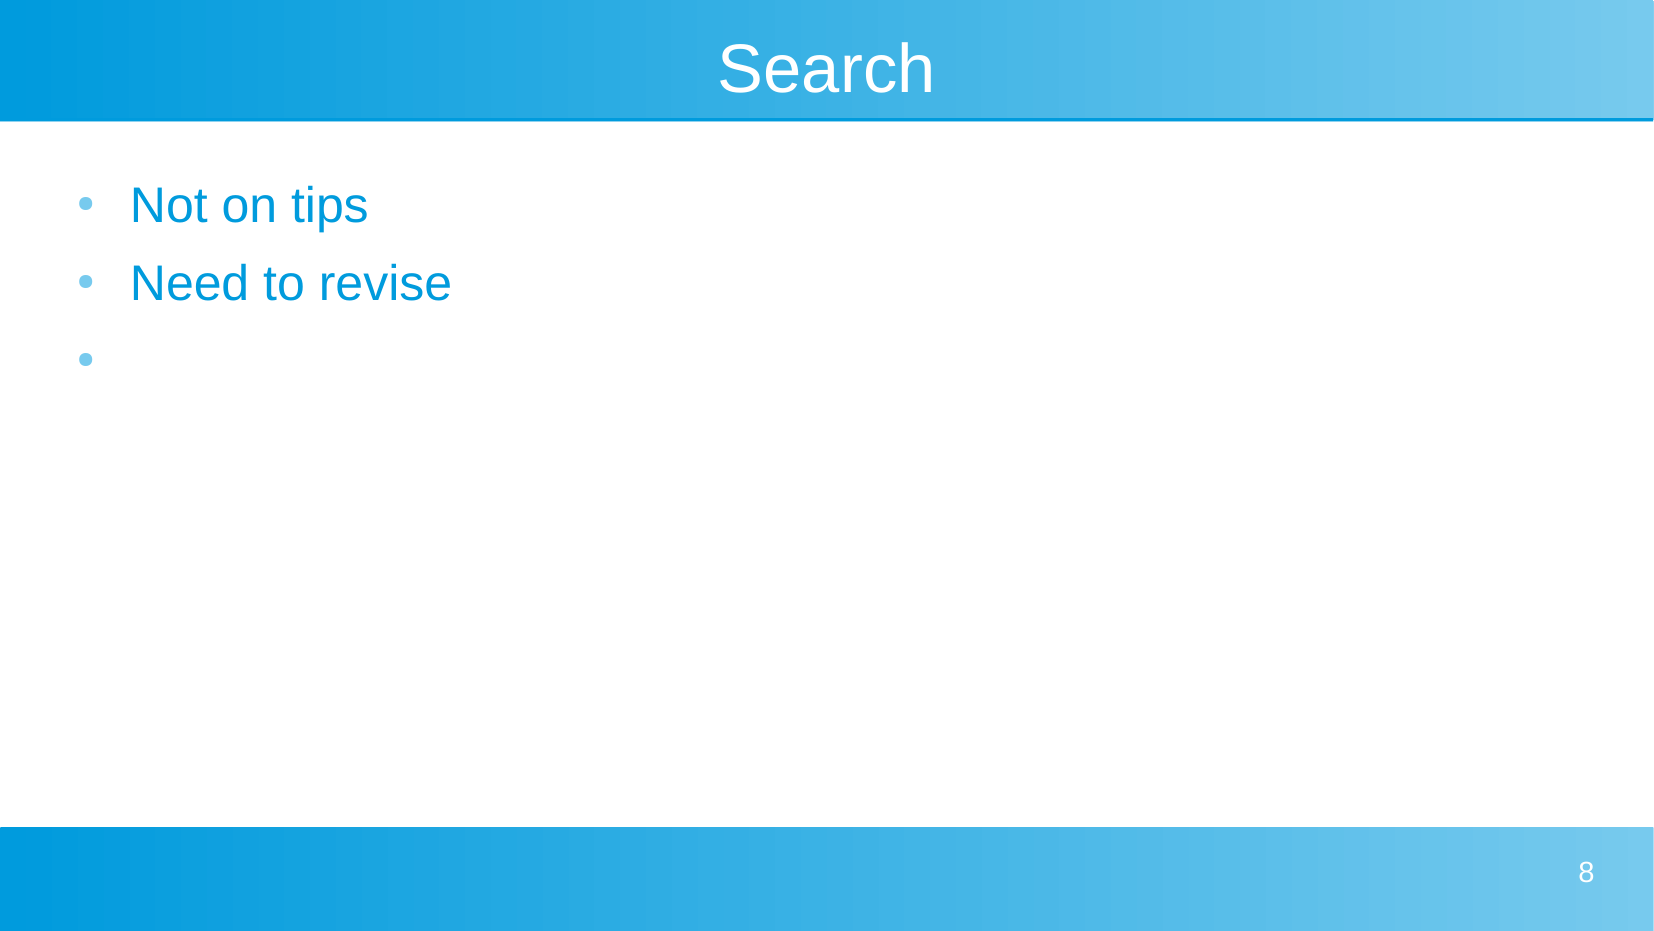

# Search
Not on tips
Need to revise
8